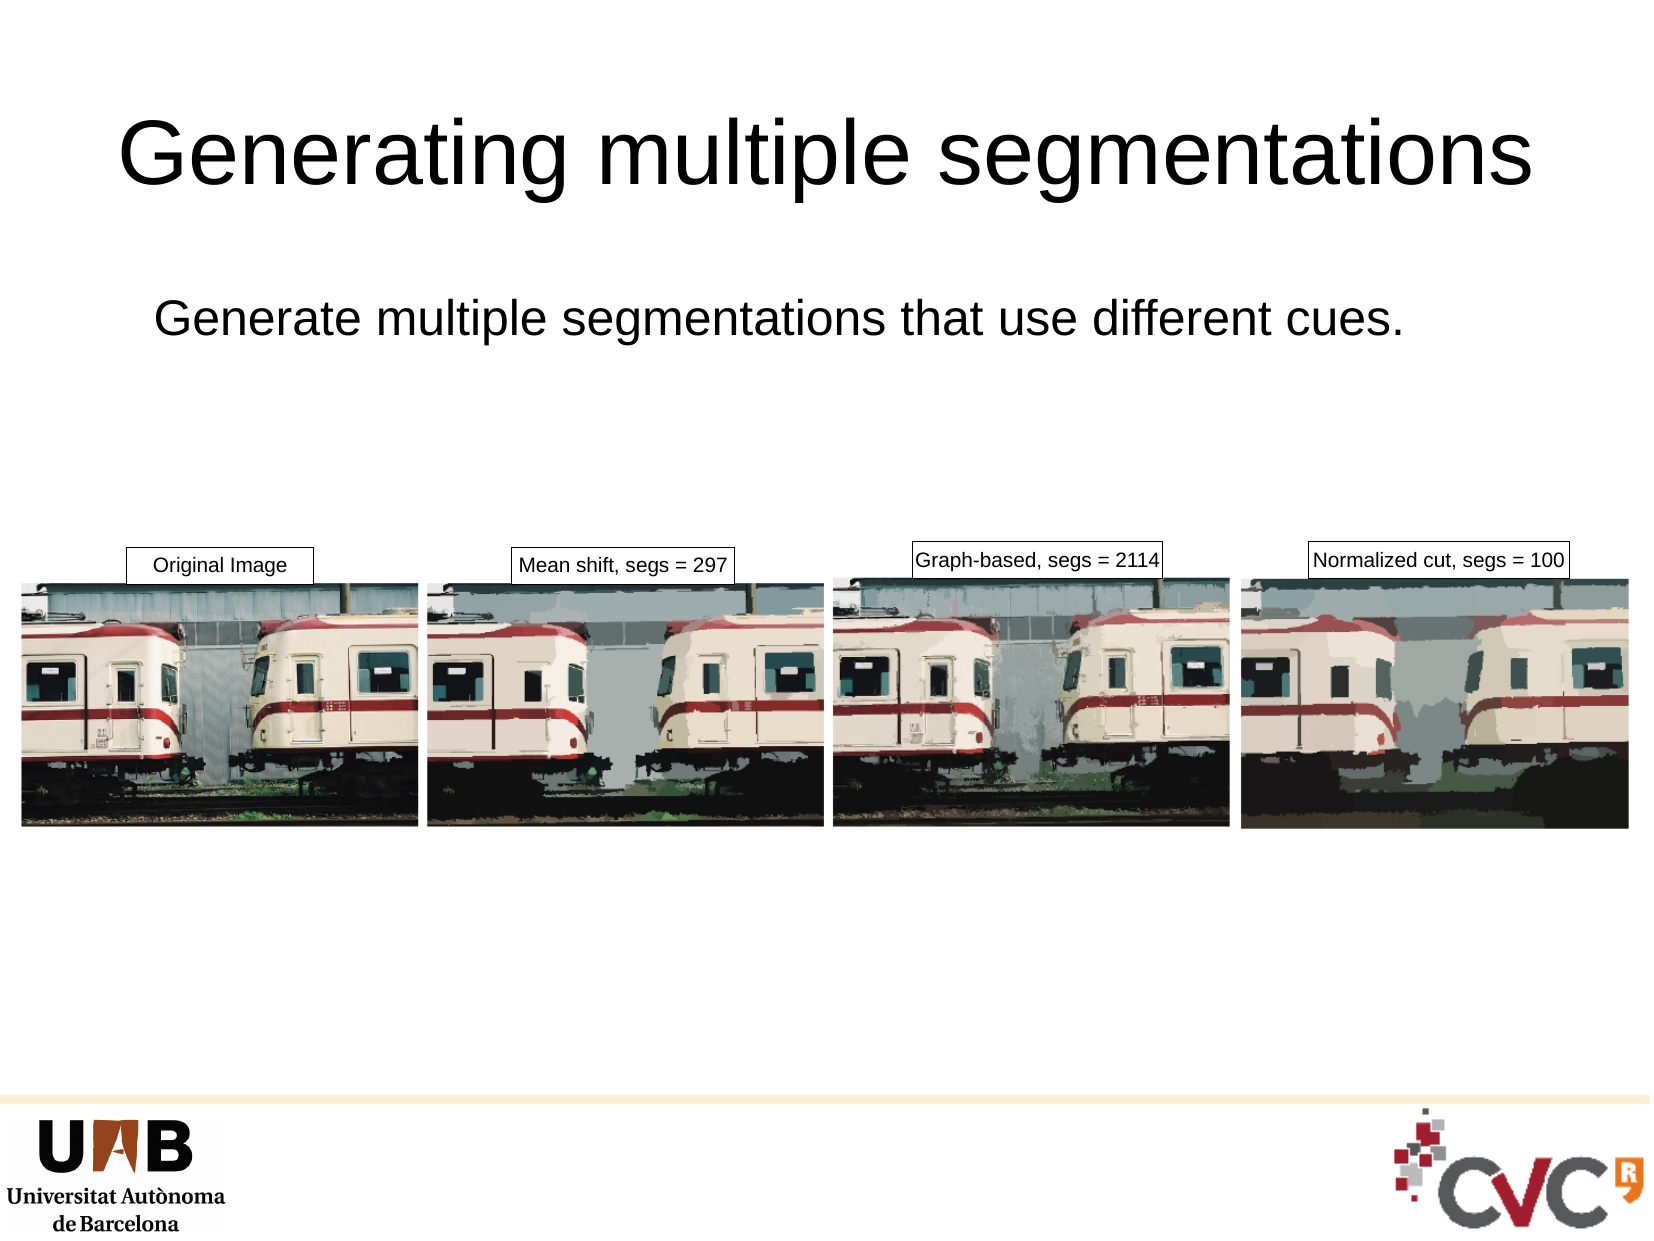

# Generating multiple segmentations
Generate multiple segmentations that use different cues.
Graph-based, segs = 2114
Normalized cut, segs = 100
Original Image
Mean shift, segs = 297